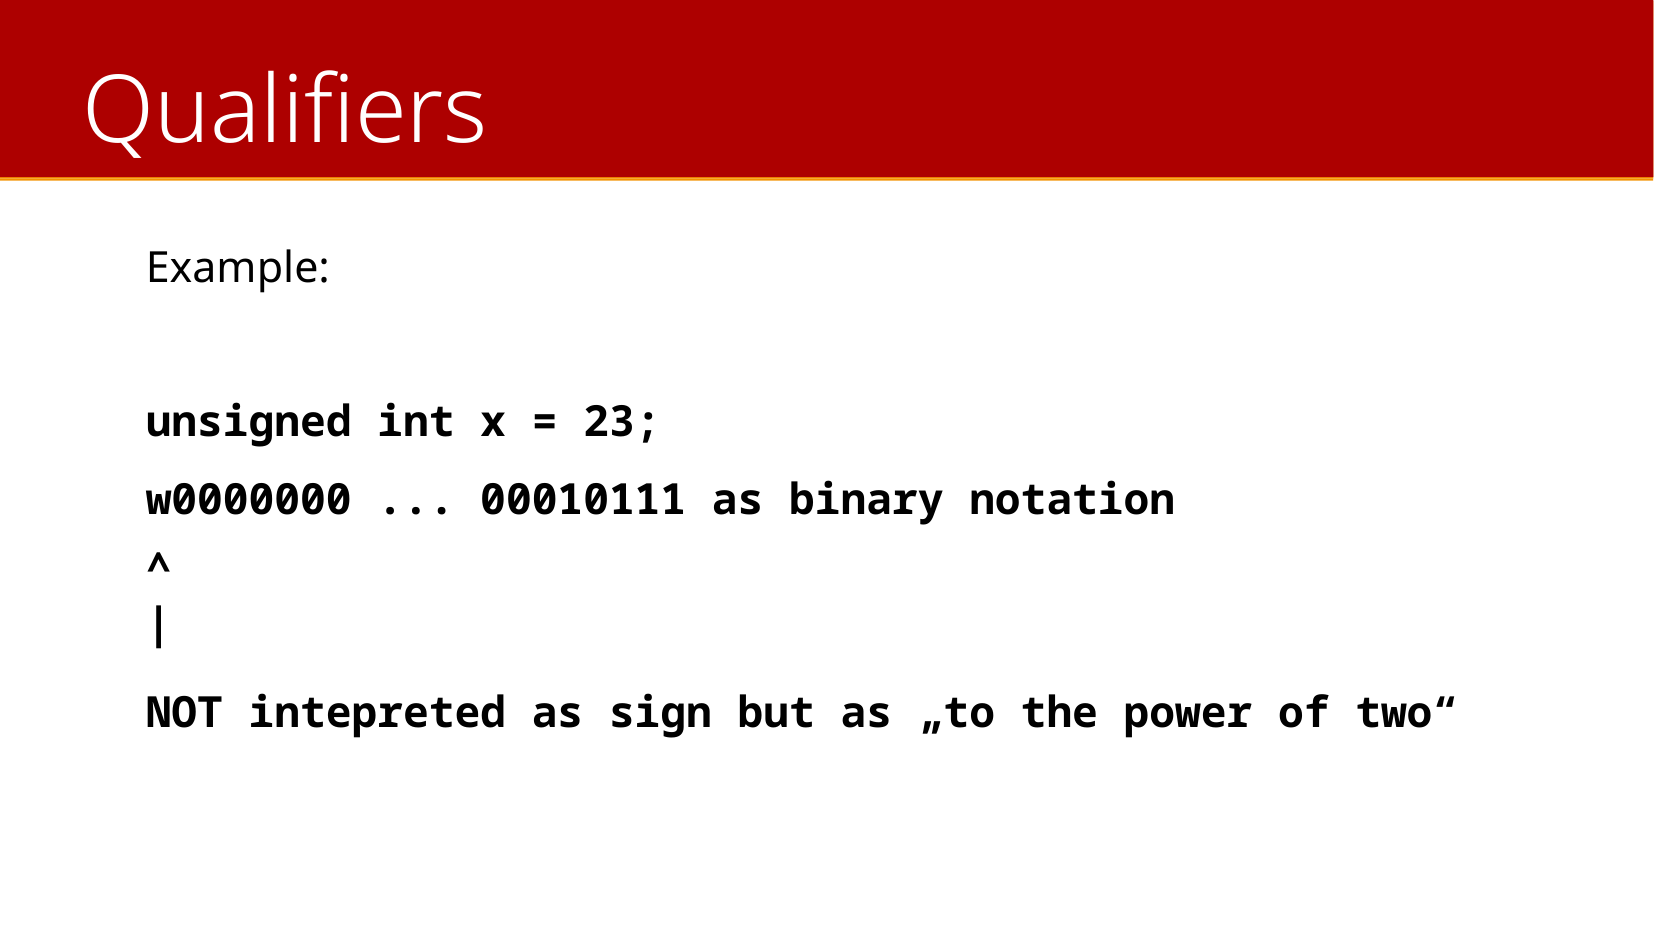

# Qualifiers
Example:
unsigned int x = 23;
w0000000 ... 00010111 as binary notation
^
|
NOT intepreted as sign but as „to the power of two“